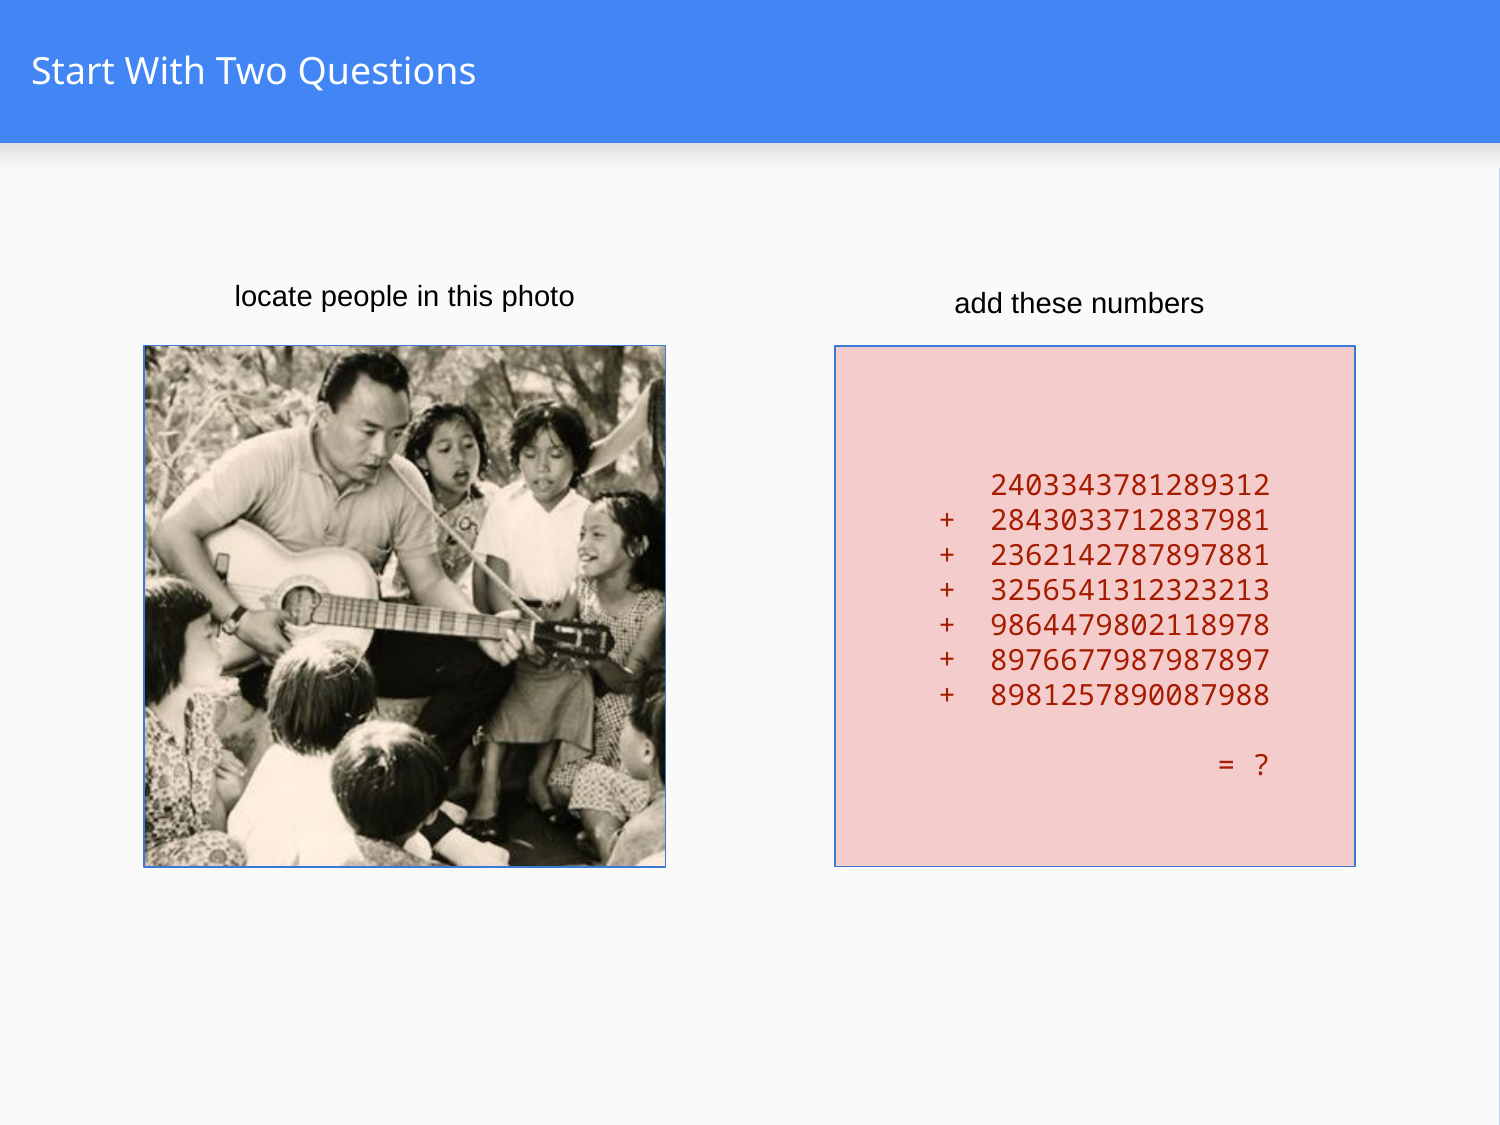

# Start With Two Questions
locate people in this photo
add these numbers
2403343781289312
2843033712837981
2362142787897881
3256541312323213
9864479802118978
8976677987987897
8981257890087988
= ?